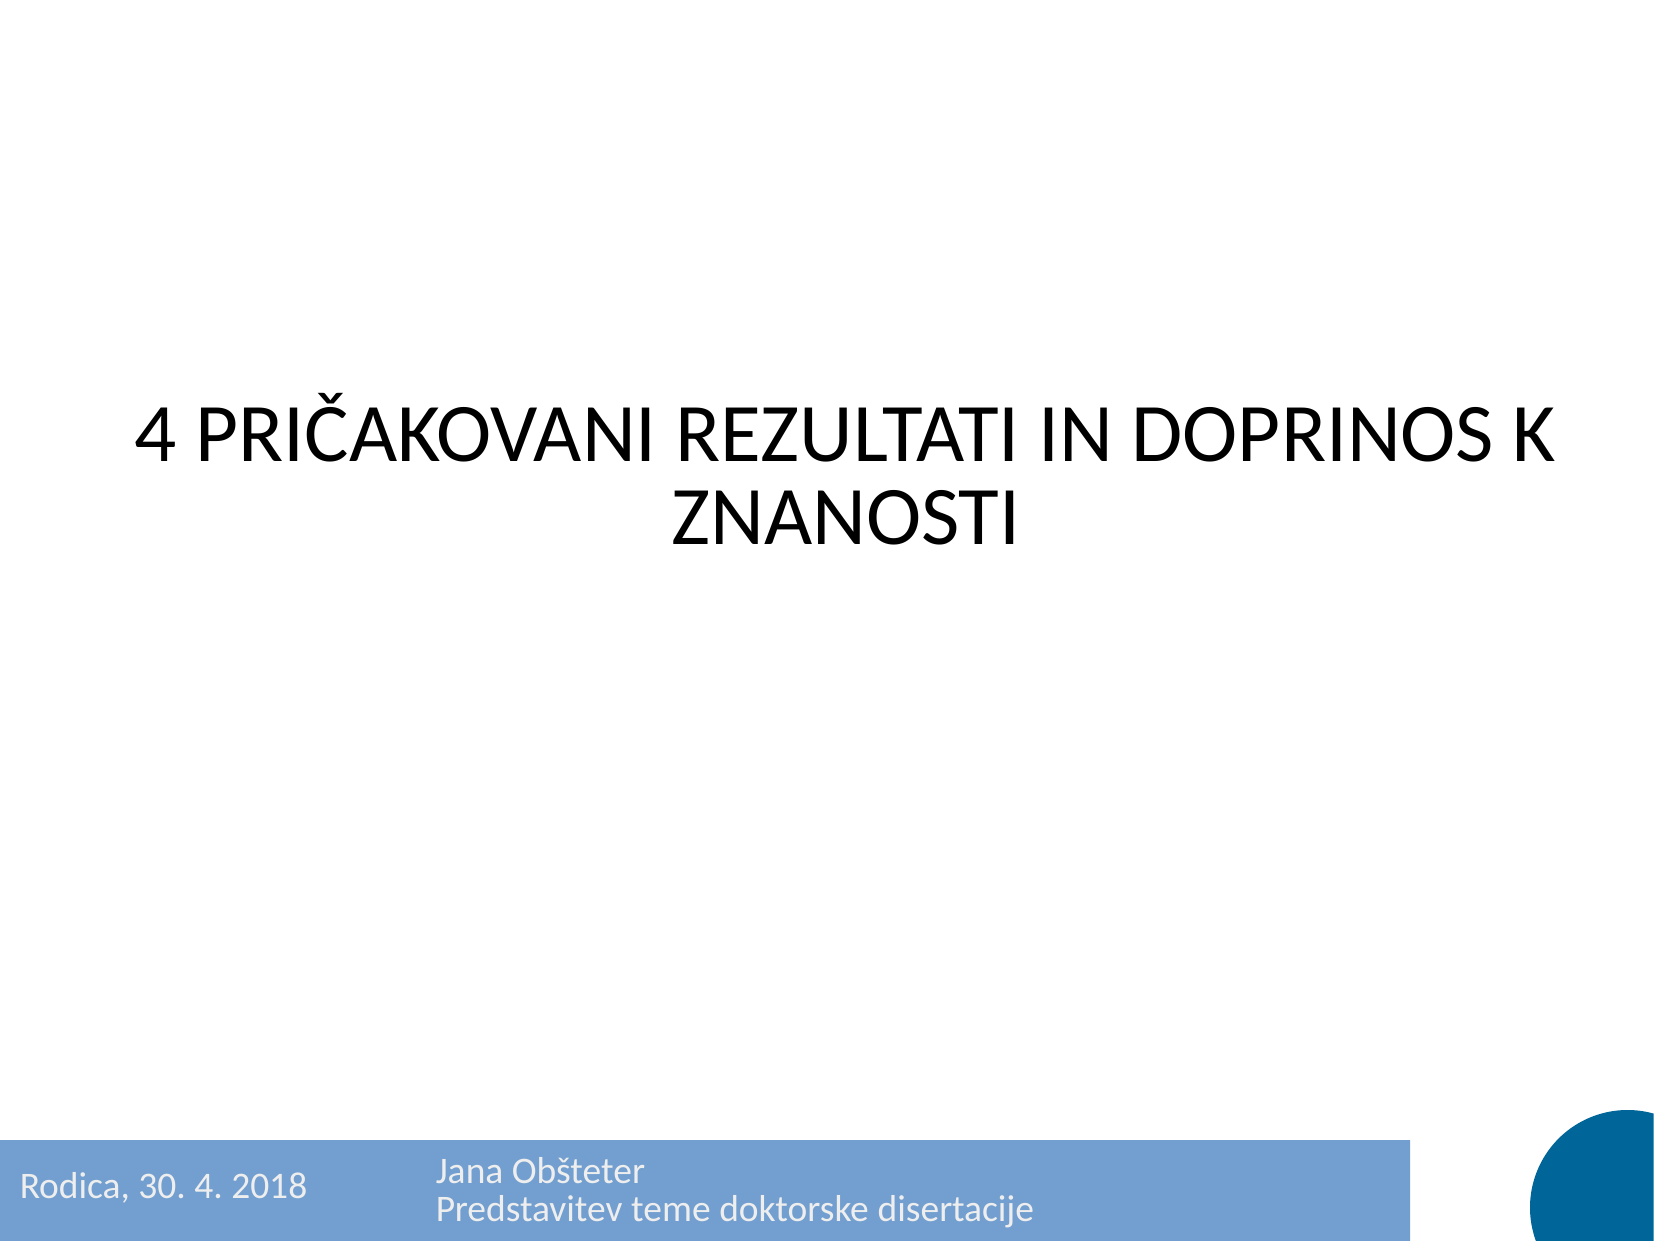

# 4 PRIČAKOVANI REZULTATI IN DOPRINOS K ZNANOSTI